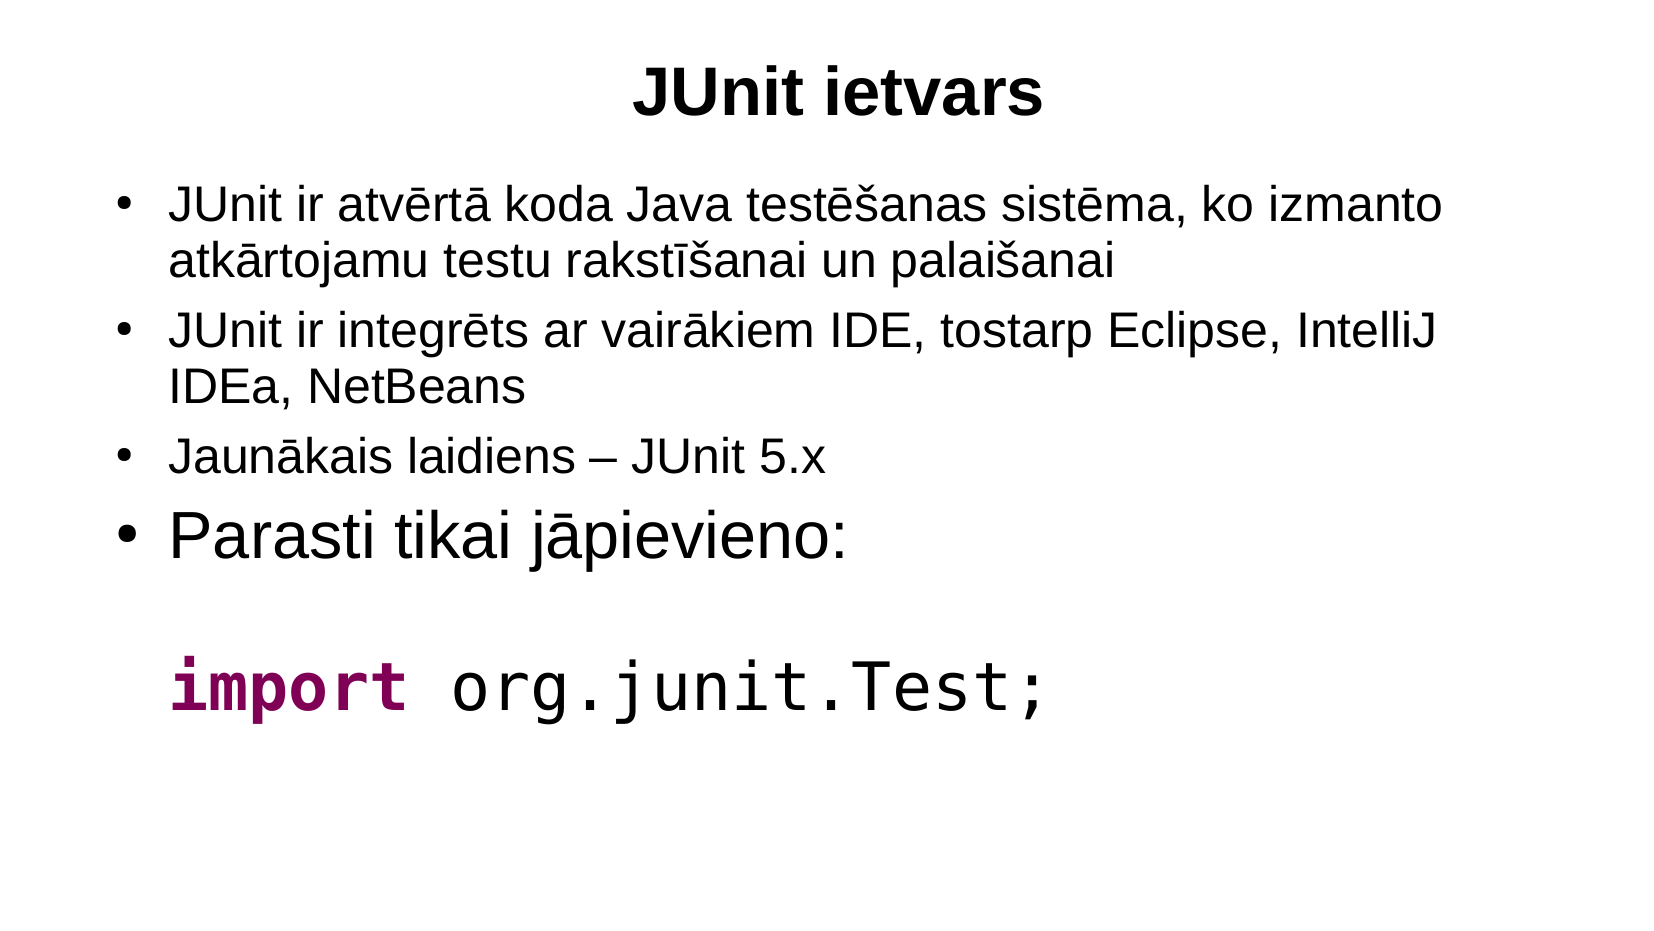

# JUnit ietvars
JUnit ir atvērtā koda Java testēšanas sistēma, ko izmanto atkārtojamu testu rakstīšanai un palaišanai
JUnit ir integrēts ar vairākiem IDE, tostarp Eclipse, IntelliJ IDEa, NetBeans
Jaunākais laidiens – JUnit 5.x
Parasti tikai jāpievieno:
import org.junit.Test;